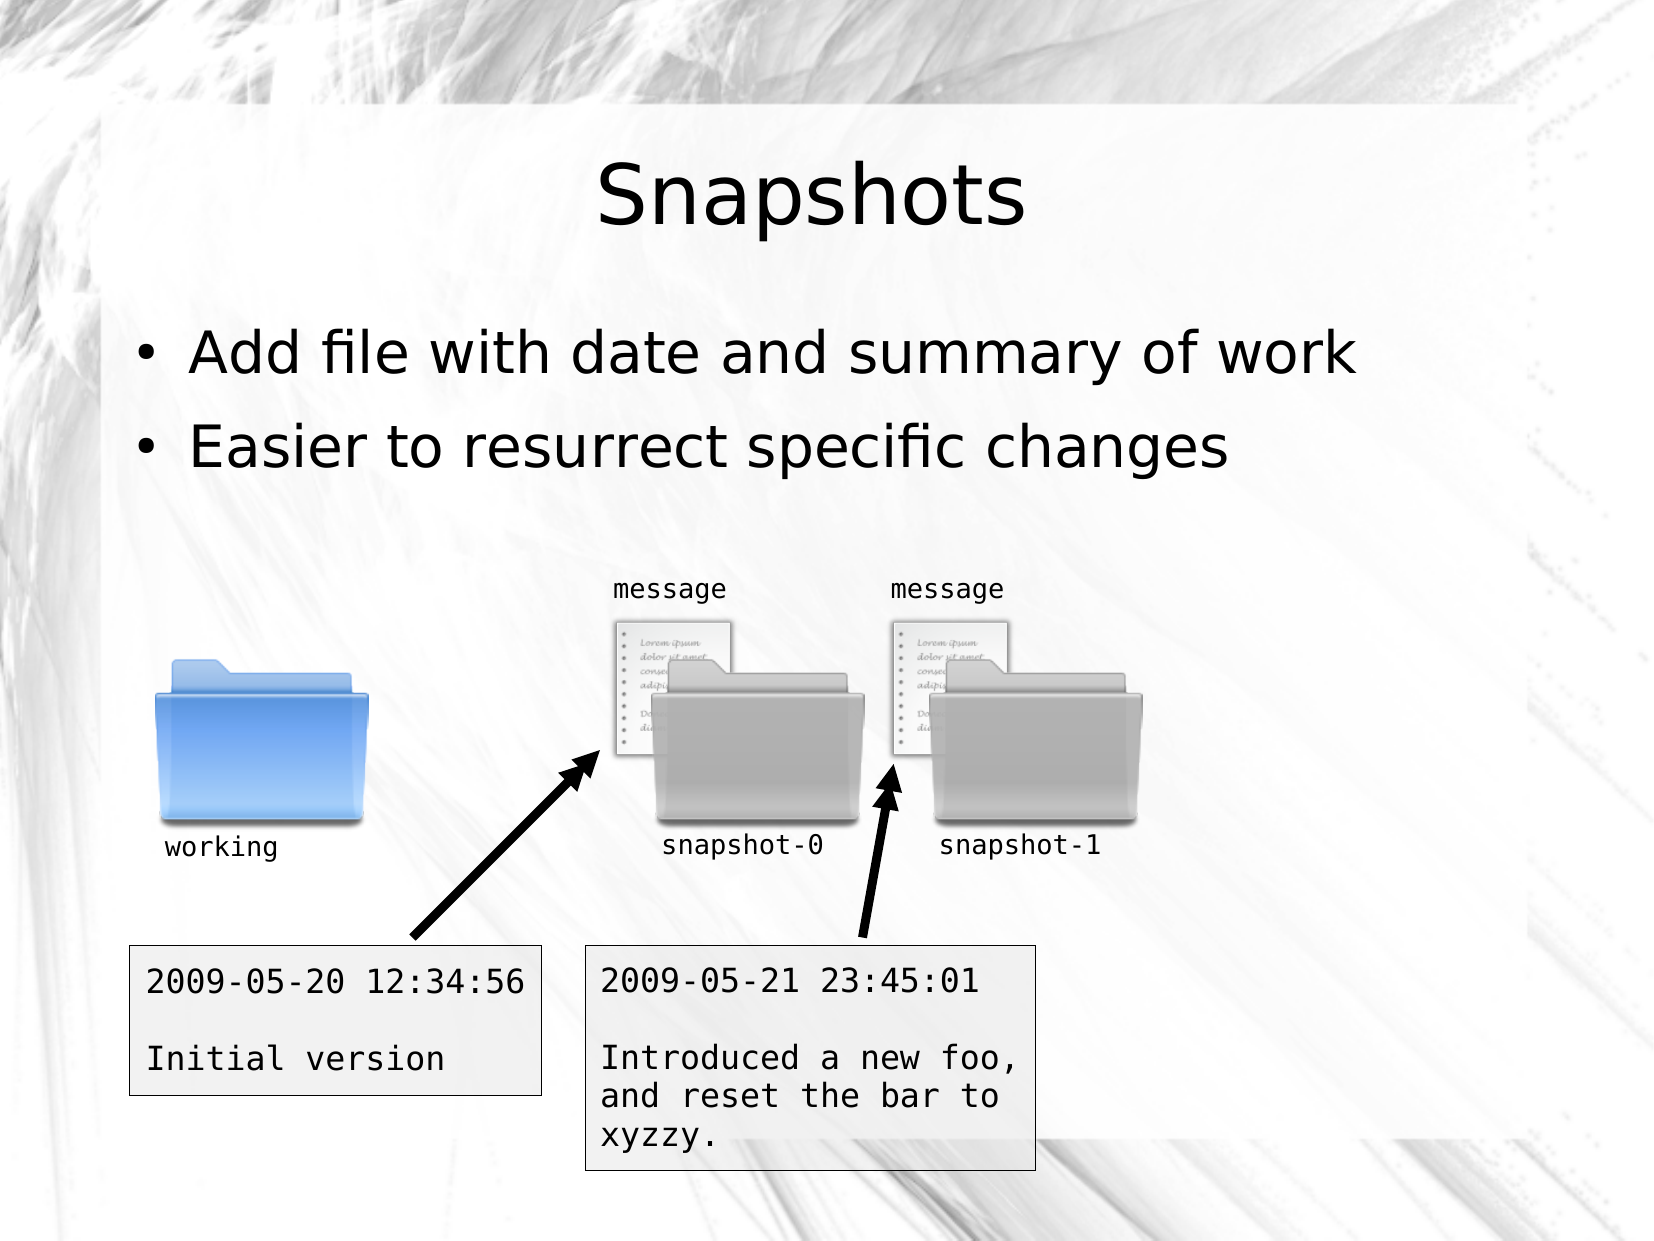

# Snapshots
Add file with date and summary of work
Easier to resurrect specific changes
message
message
working
snapshot-0
snapshot-1
2009-05-20 12:34:56
Initial version
2009-05-21 23:45:01
Introduced a new foo,
and reset the bar to
xyzzy.